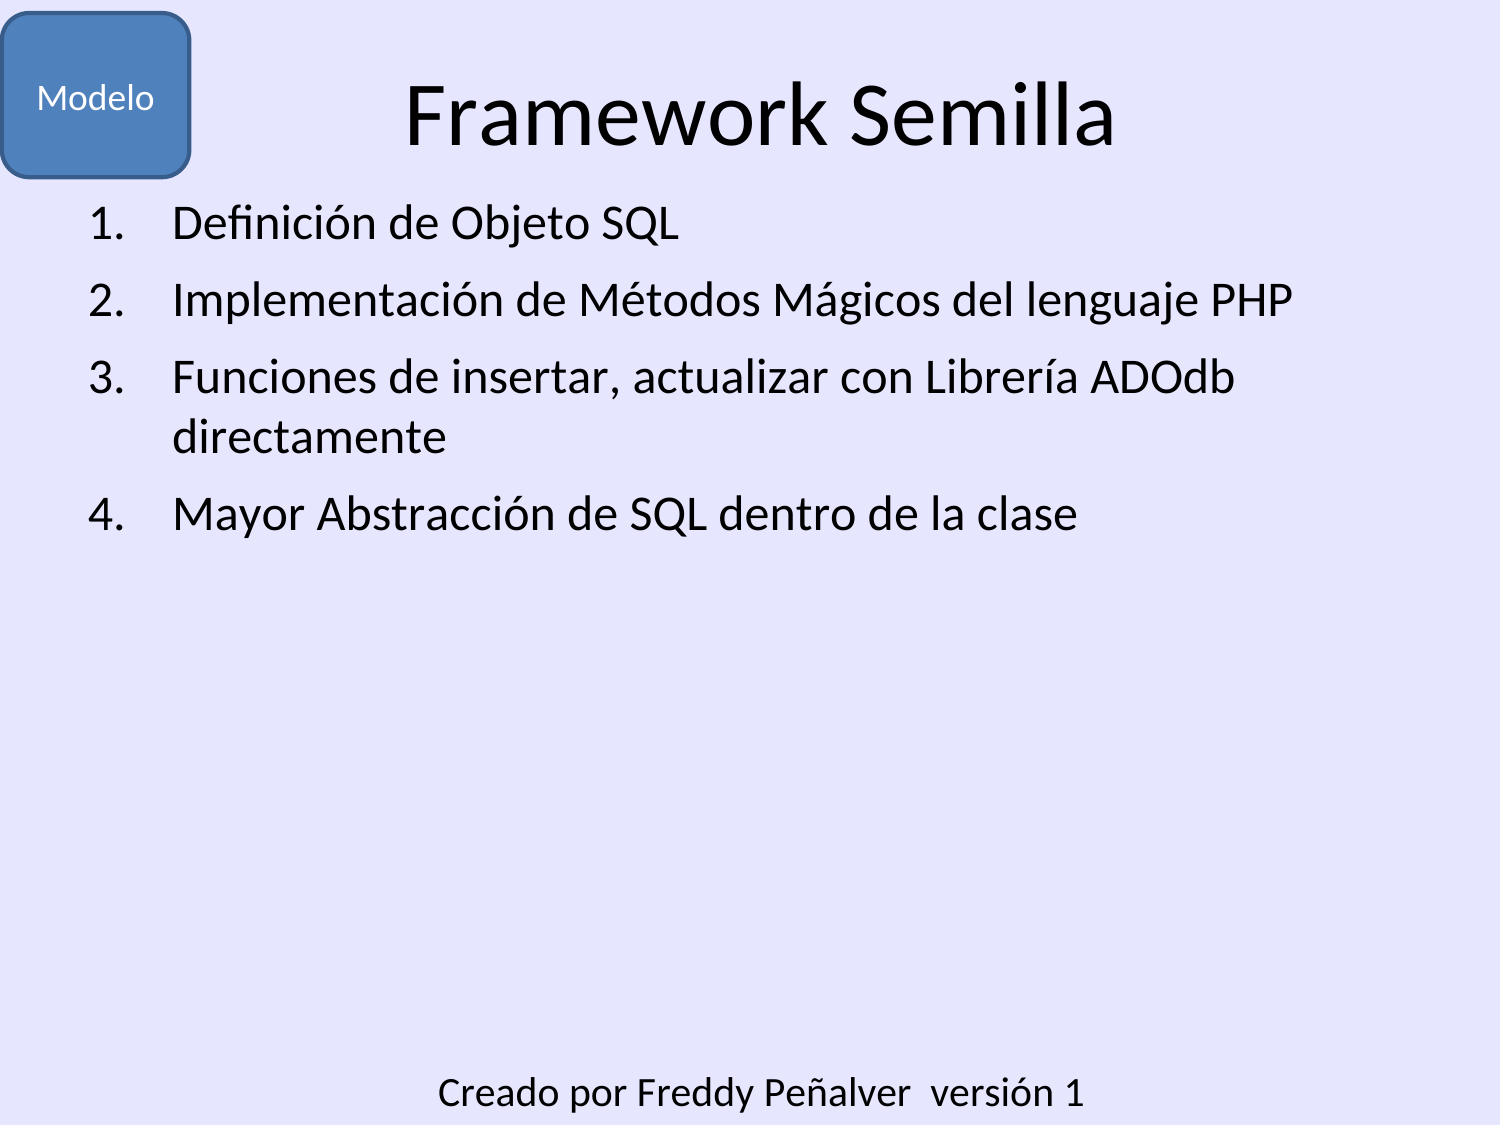

Modelo
Framework Semilla
Definición de Objeto SQL
Implementación de Métodos Mágicos del lenguaje PHP
Funciones de insertar, actualizar con Librería ADOdb directamente
Mayor Abstracción de SQL dentro de la clase
Creado por Freddy Peñalver versión 1